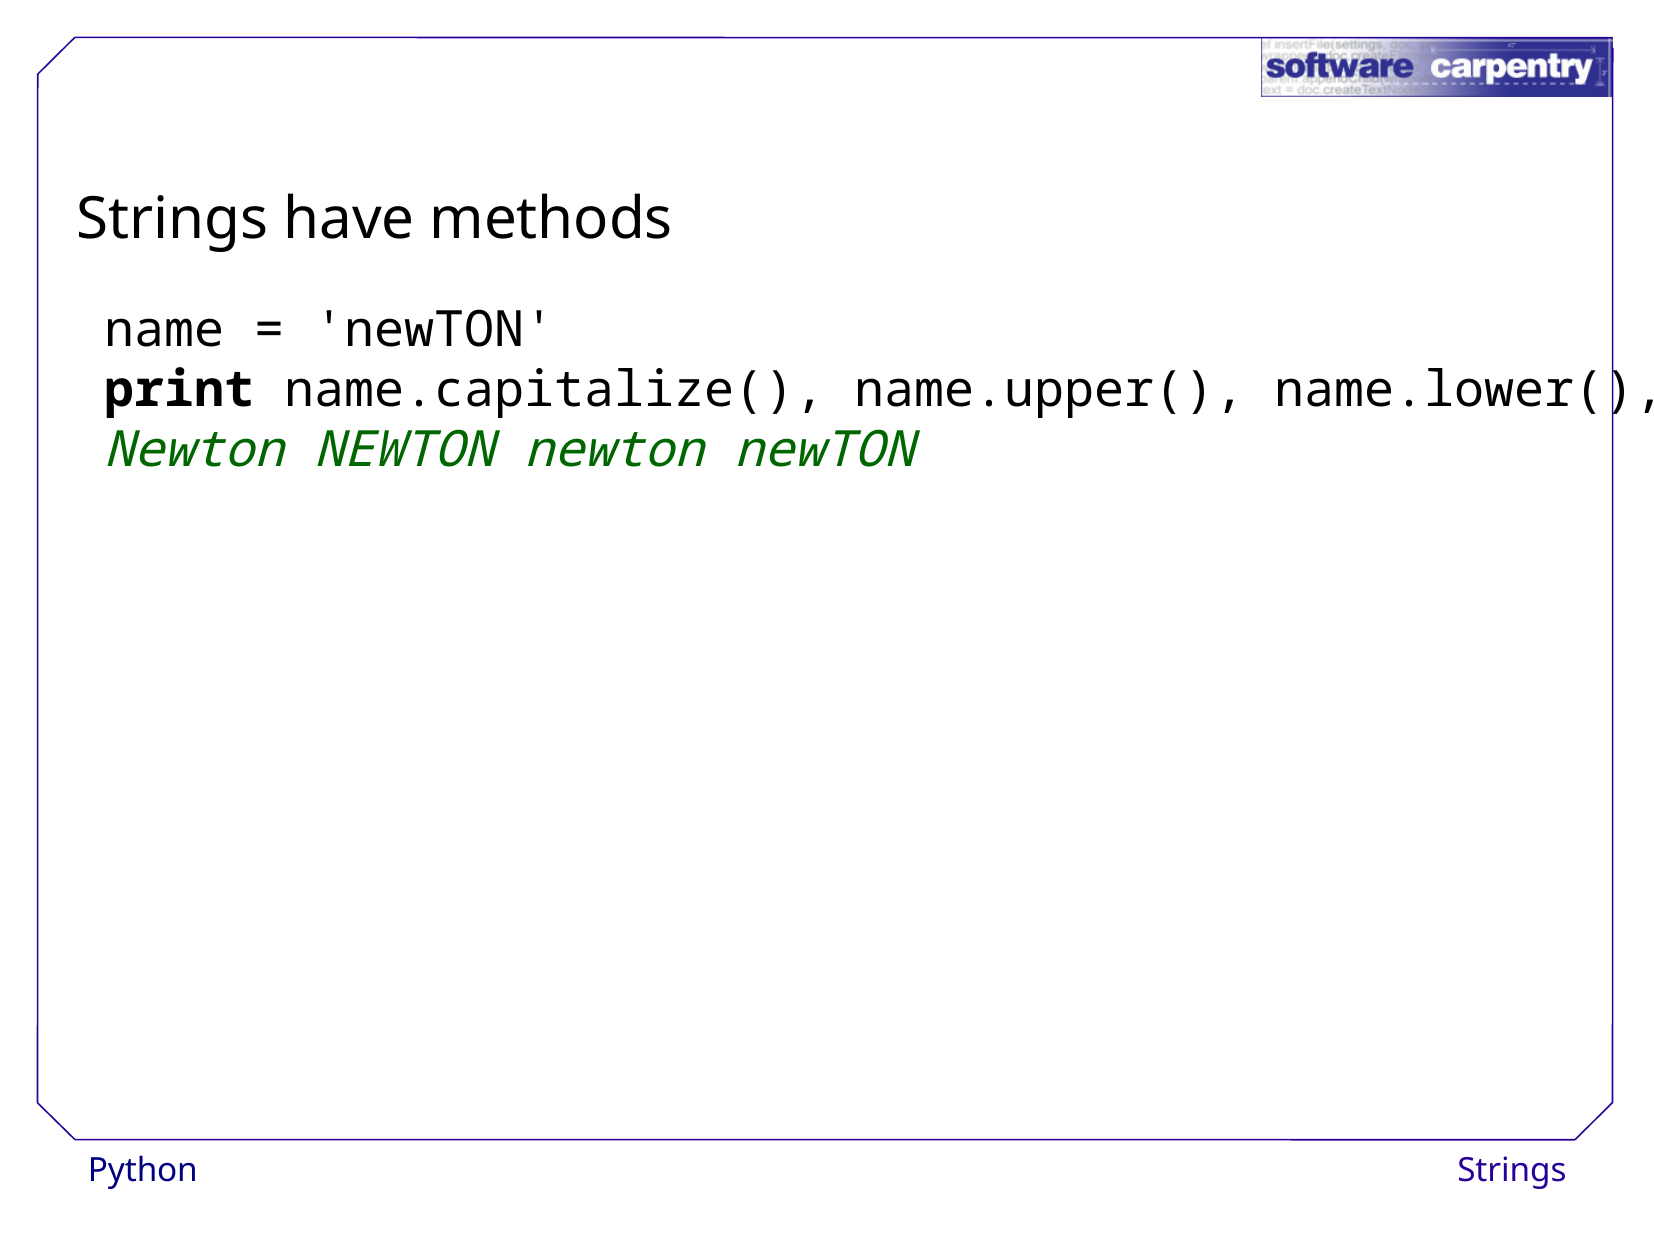

Strings have methods
name = 'newTON'
print name.capitalize(), name.upper(), name.lower(), name
Newton NEWTON newton newTON